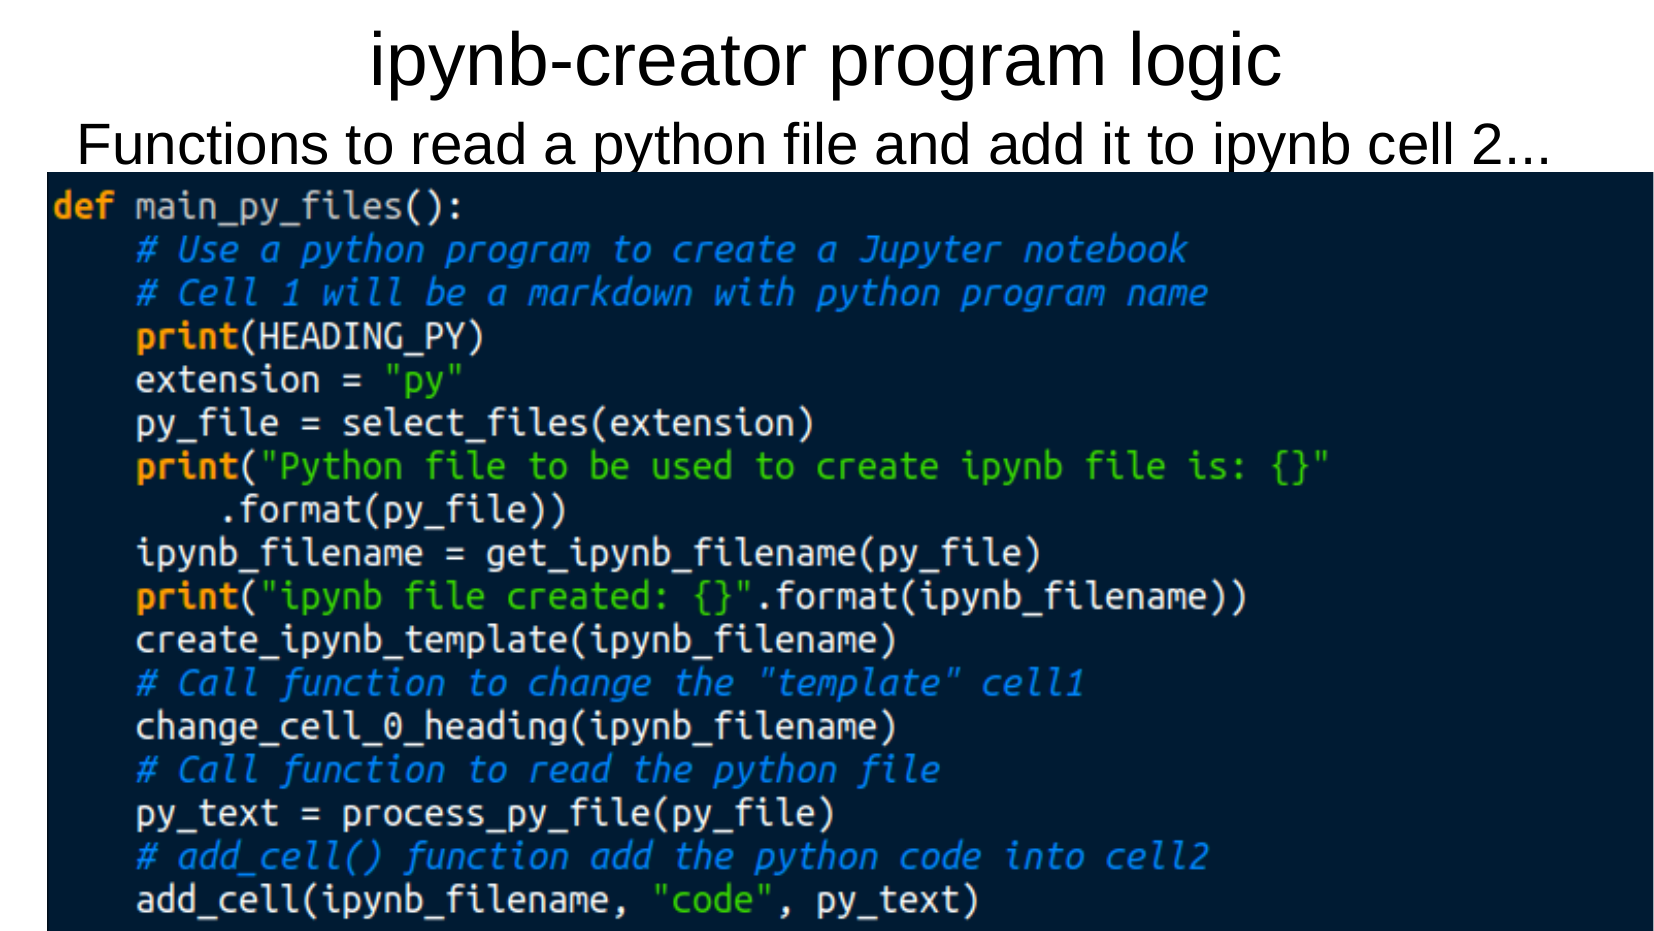

# ipynb-creator program logic
Functions to read a python file and add it to ipynb cell 2...